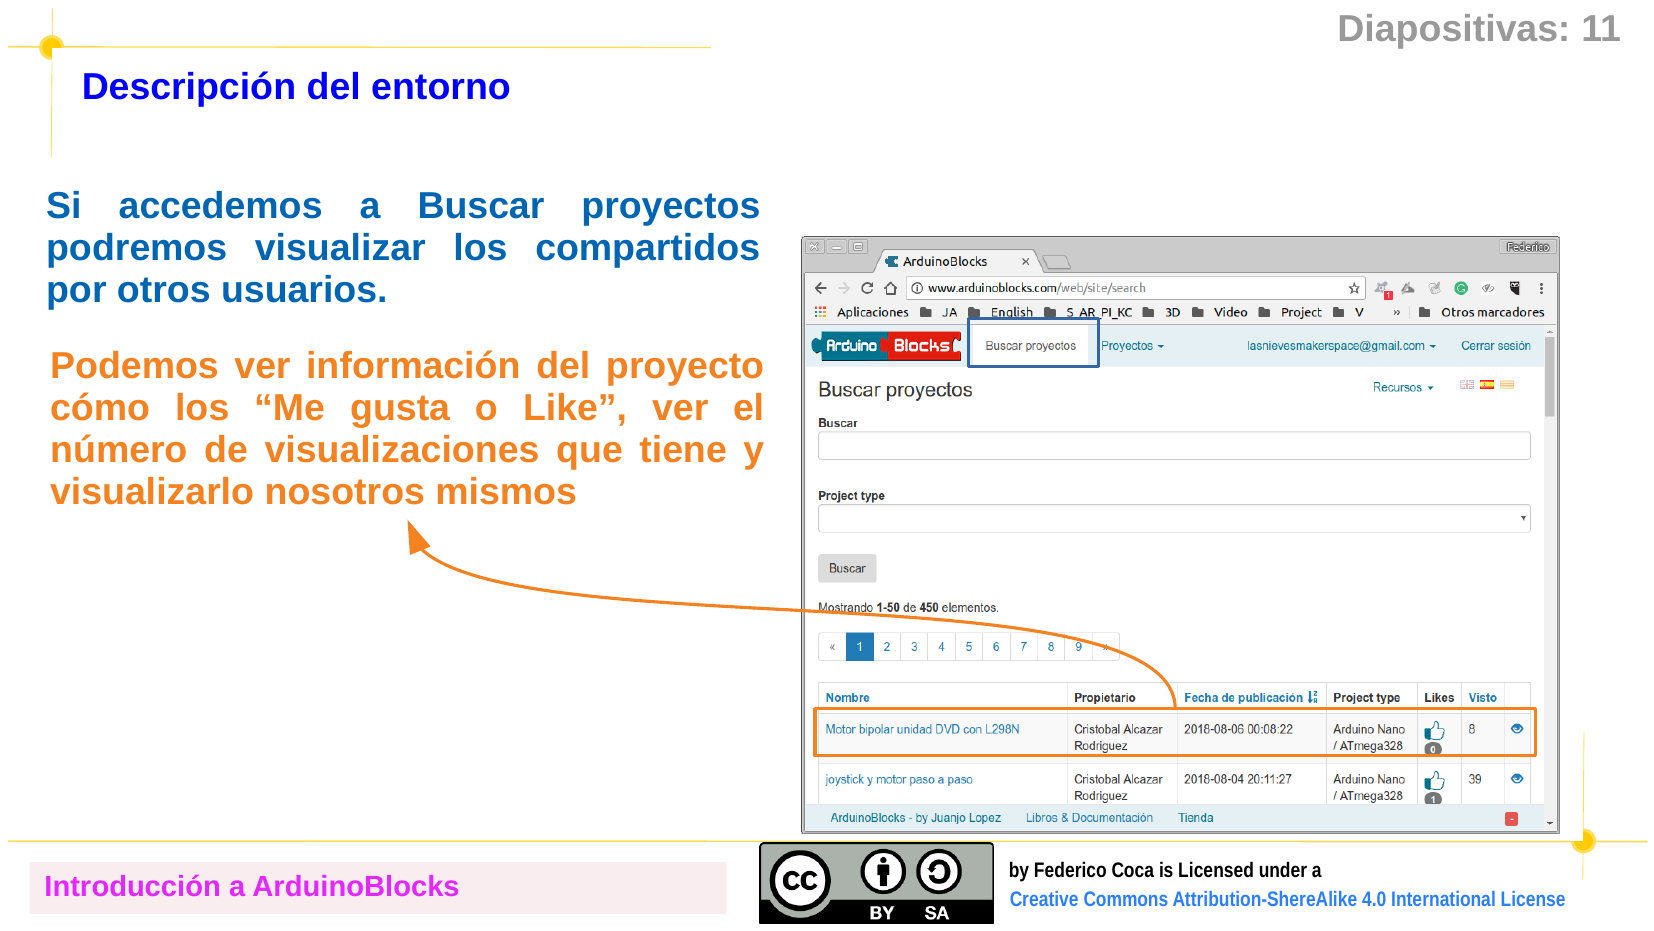

Diapositivas: 11
Descripción del entorno
Si accedemos a Buscar proyectos podremos visualizar los compartidos por otros usuarios.
Podemos ver información del proyecto cómo los “Me gusta o Like”, ver el número de visualizaciones que tiene y visualizarlo nosotros mismos
Introducción a ArduinoBlocks